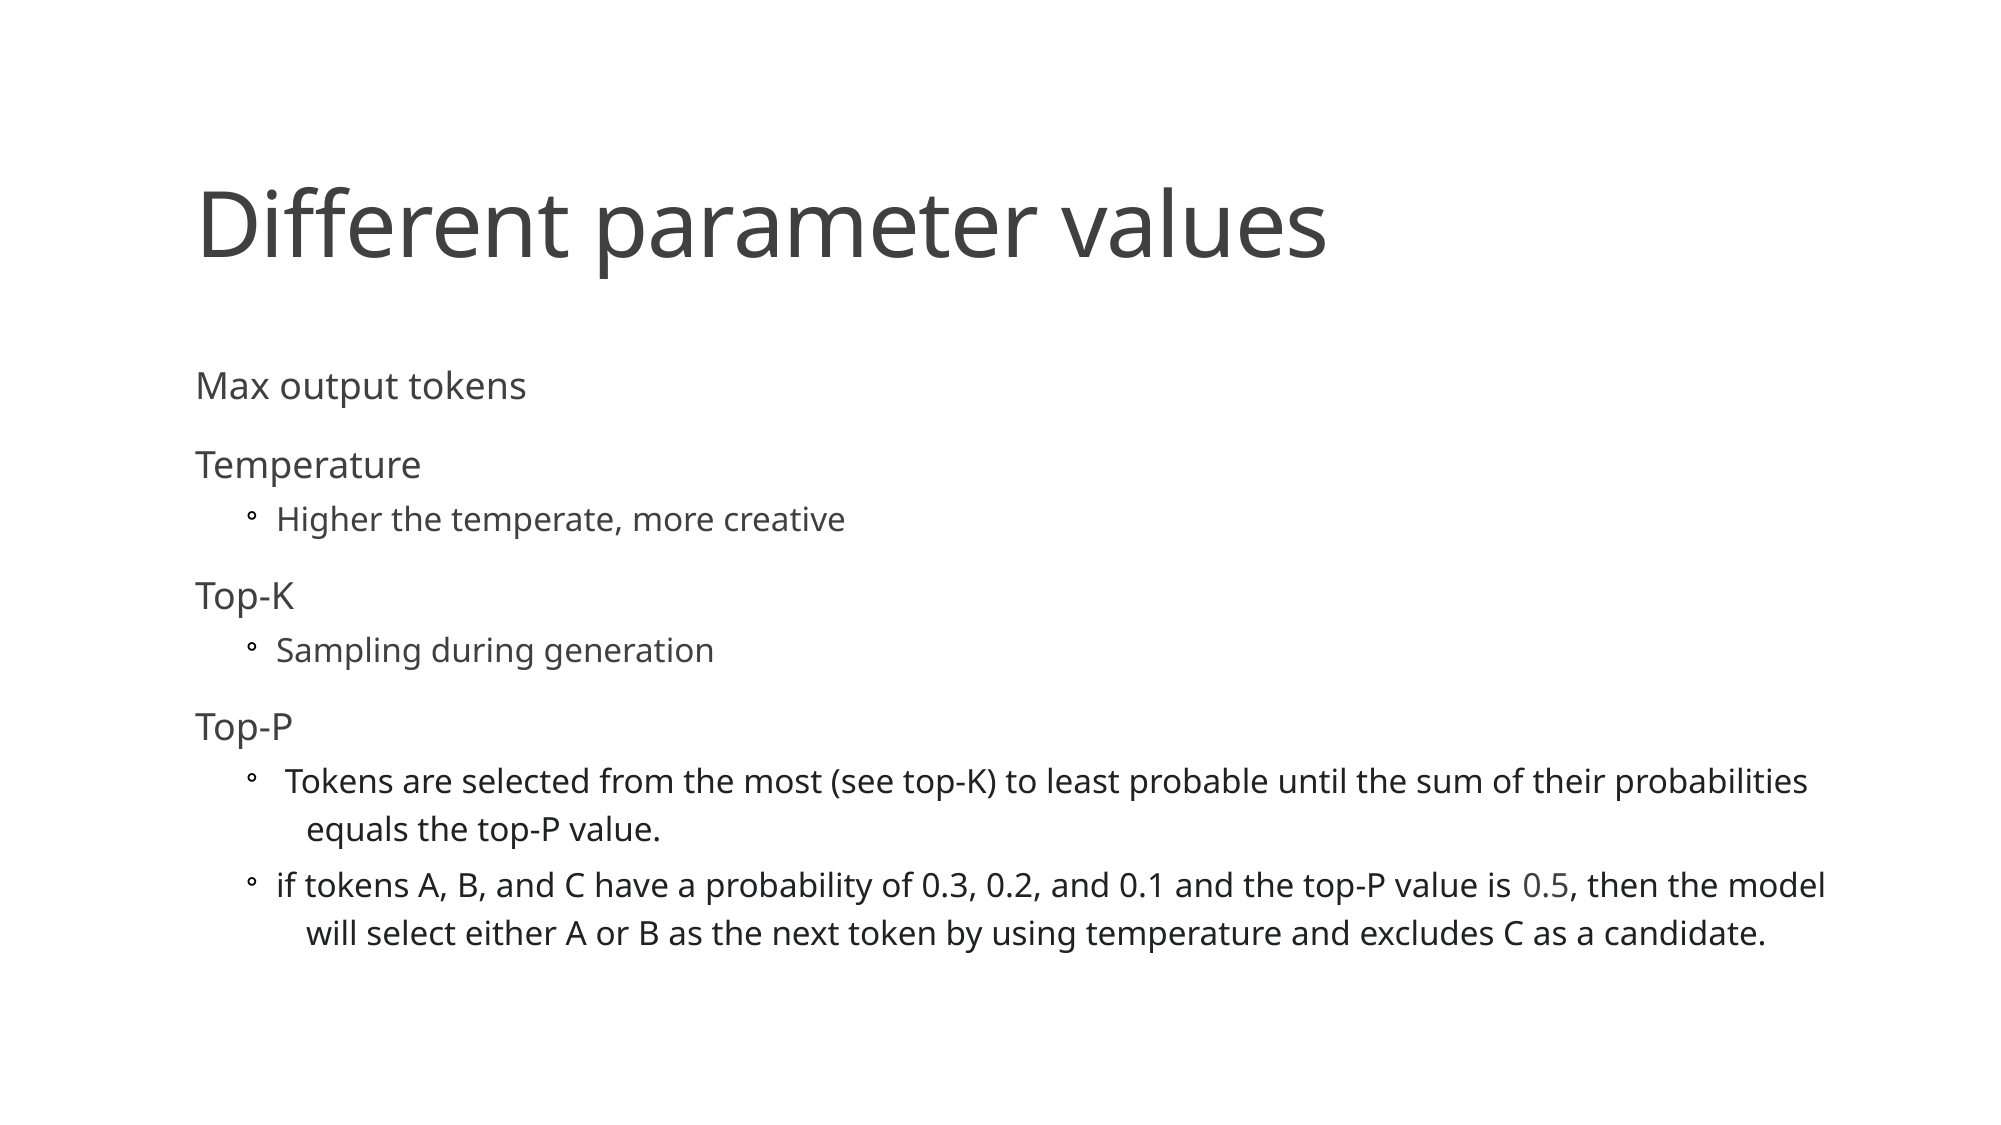

# Different parameter values
Max output tokens
Temperature
Higher the temperate, more creative
Top-K
Sampling during generation
Top-P
 Tokens are selected from the most (see top-K) to least probable until the sum of their probabilities equals the top-P value.
if tokens A, B, and C have a probability of 0.3, 0.2, and 0.1 and the top-P value is 0.5, then the model will select either A or B as the next token by using temperature and excludes C as a candidate.